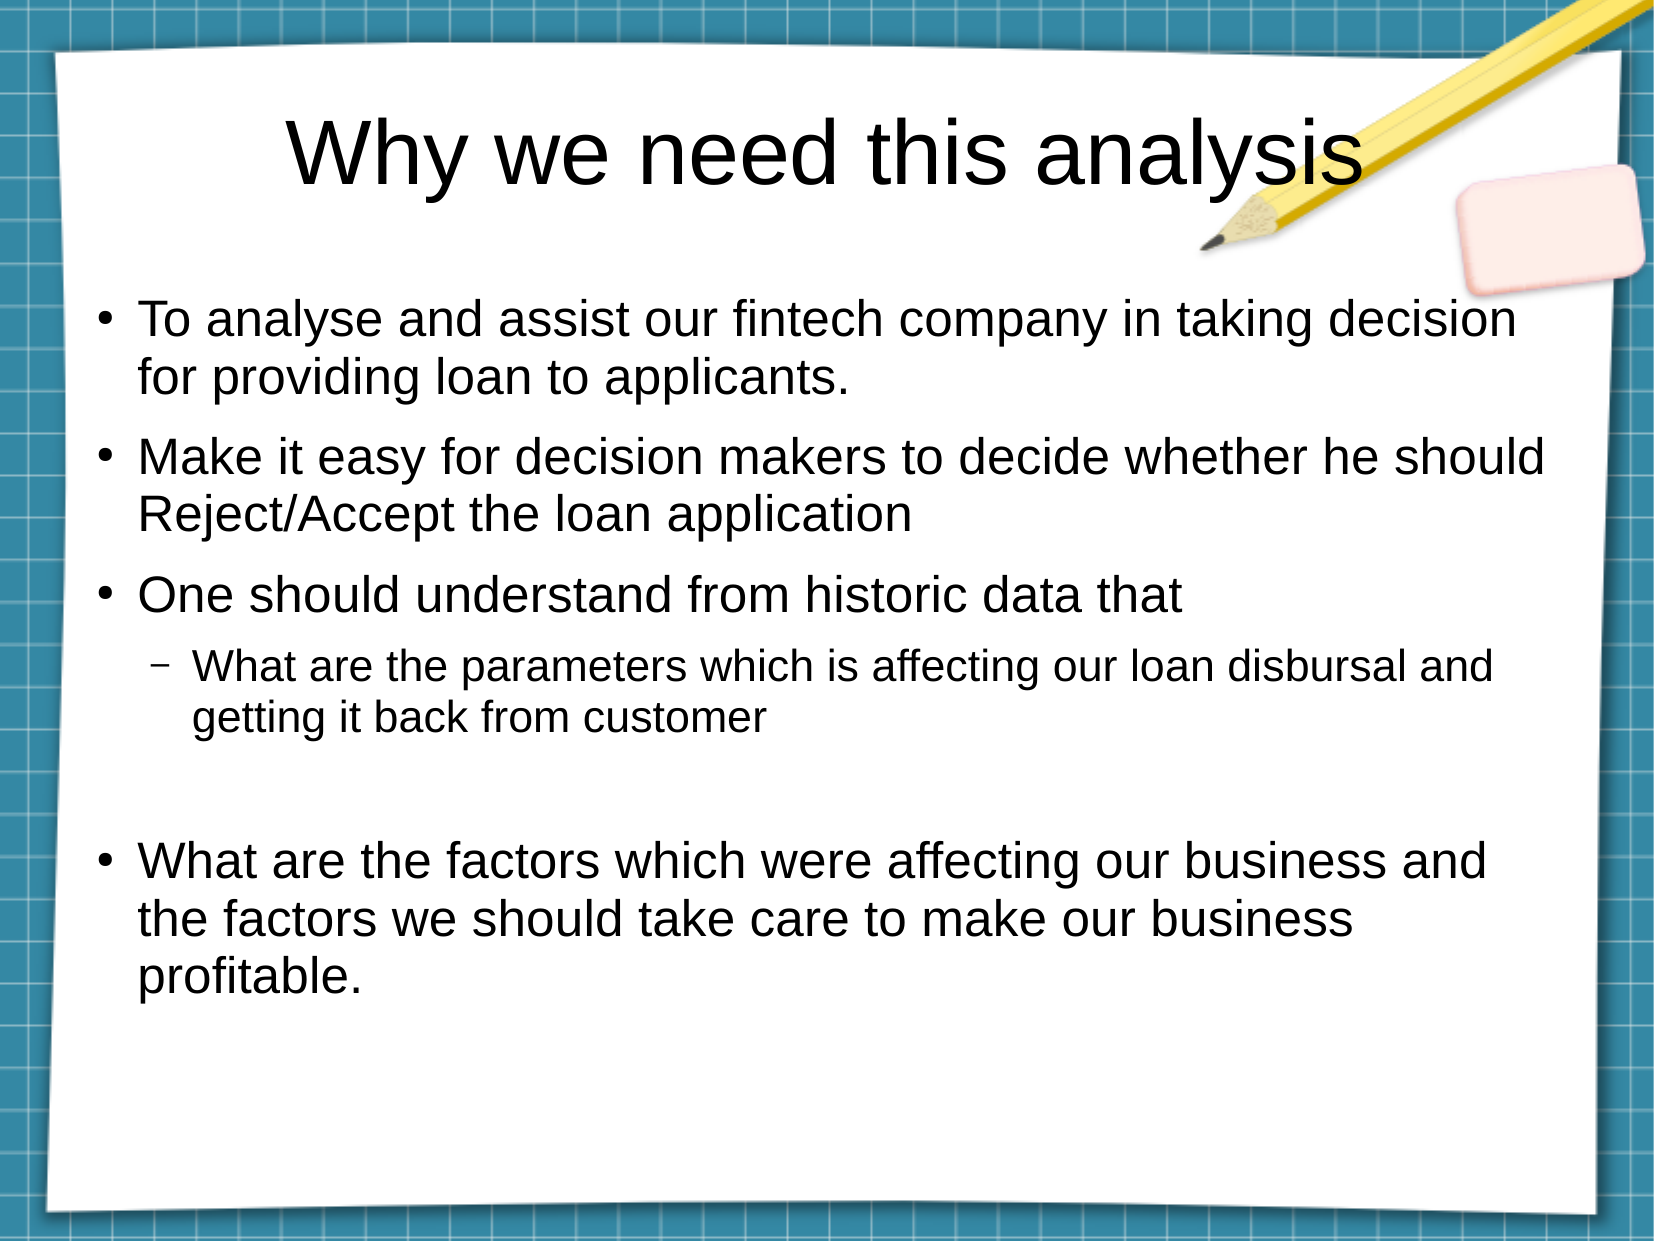

# Why we need this analysis
To analyse and assist our fintech company in taking decision for providing loan to applicants.
Make it easy for decision makers to decide whether he should Reject/Accept the loan application
One should understand from historic data that
What are the parameters which is affecting our loan disbursal and getting it back from customer
What are the factors which were affecting our business and the factors we should take care to make our business profitable.